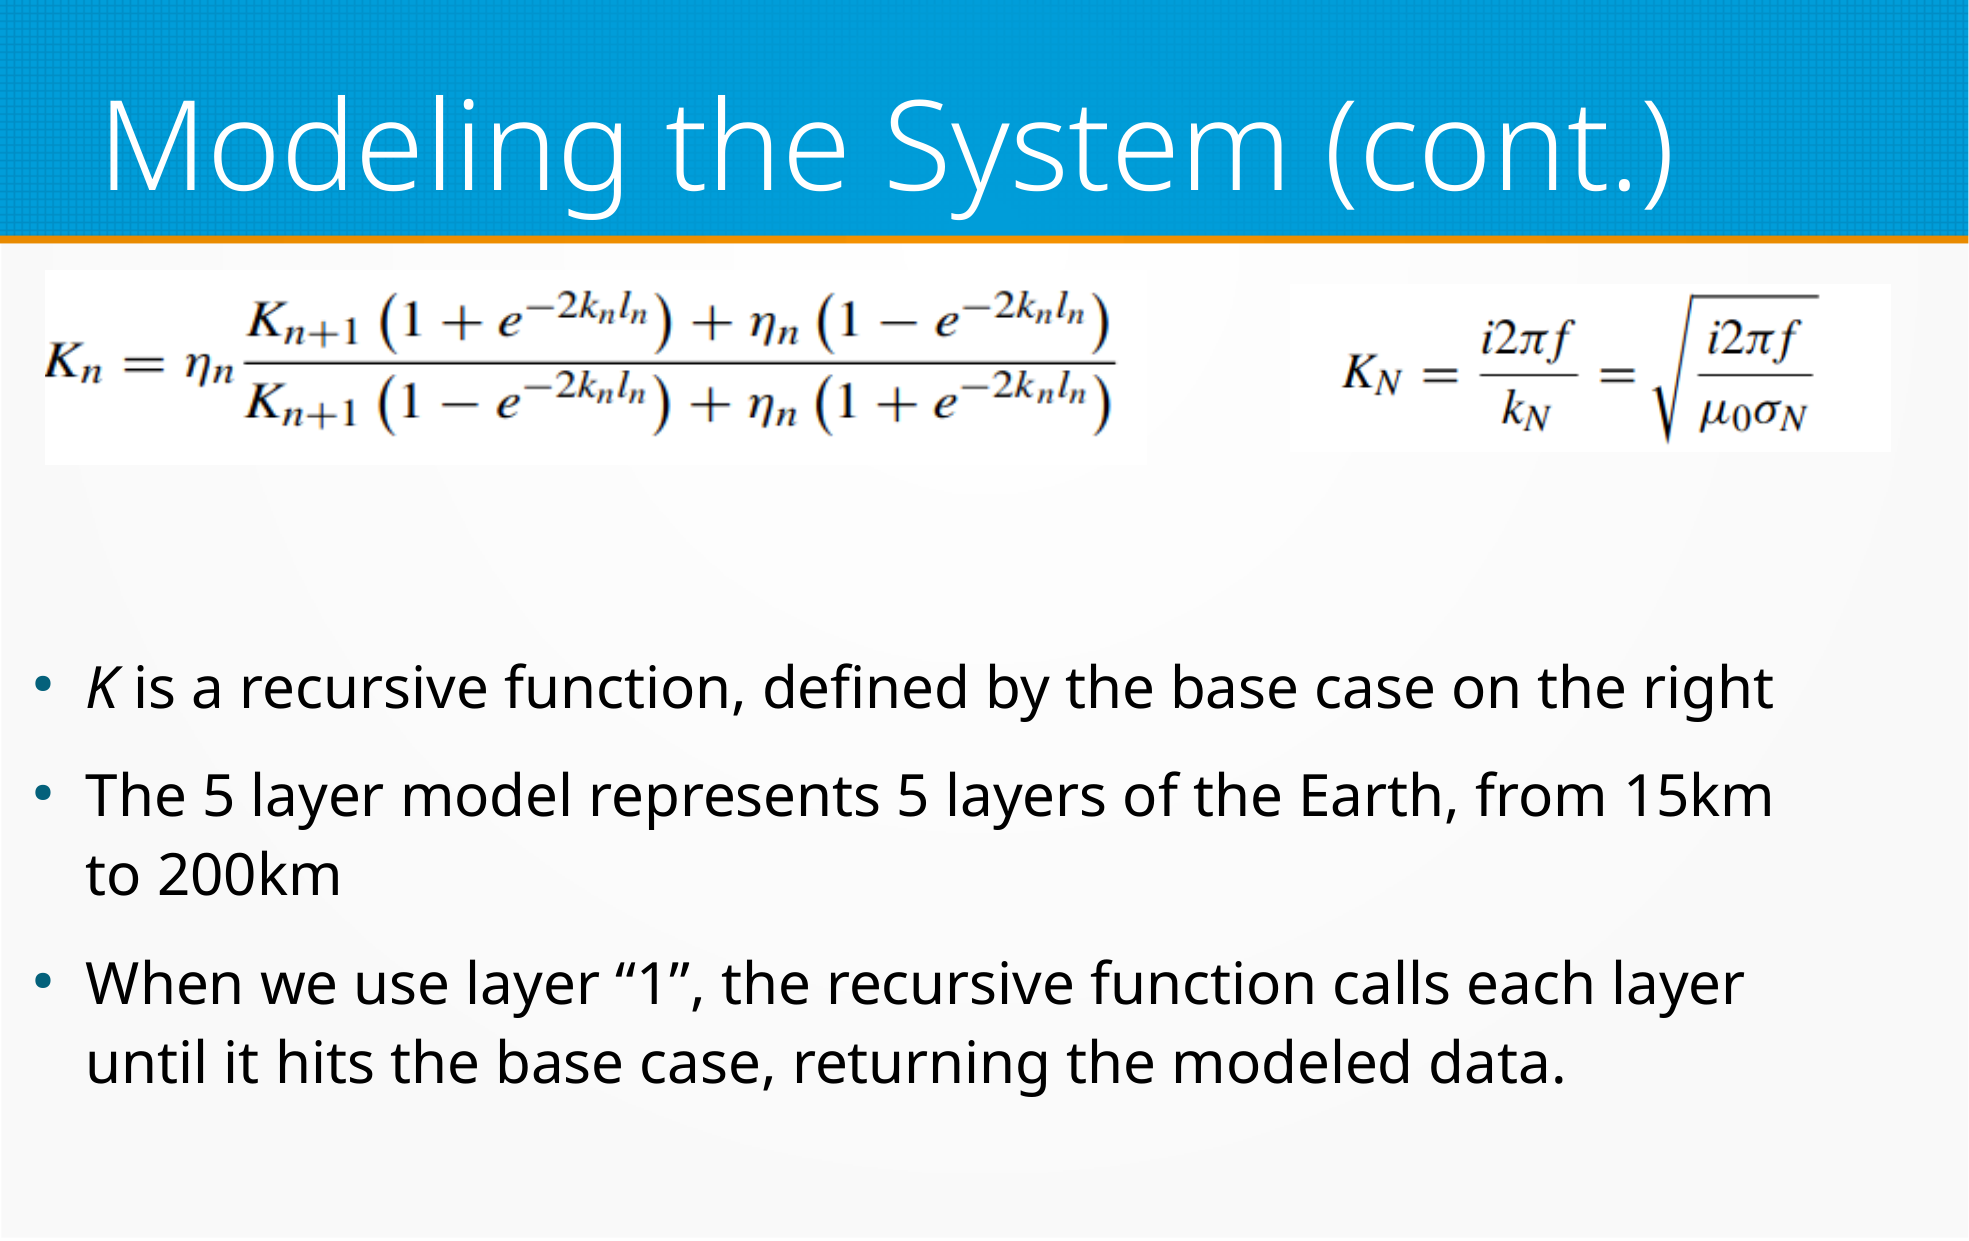

# Modeling the System (cont.)
K is a recursive function, defined by the base case on the right
The 5 layer model represents 5 layers of the Earth, from 15km to 200km
When we use layer “1”, the recursive function calls each layer until it hits the base case, returning the modeled data.